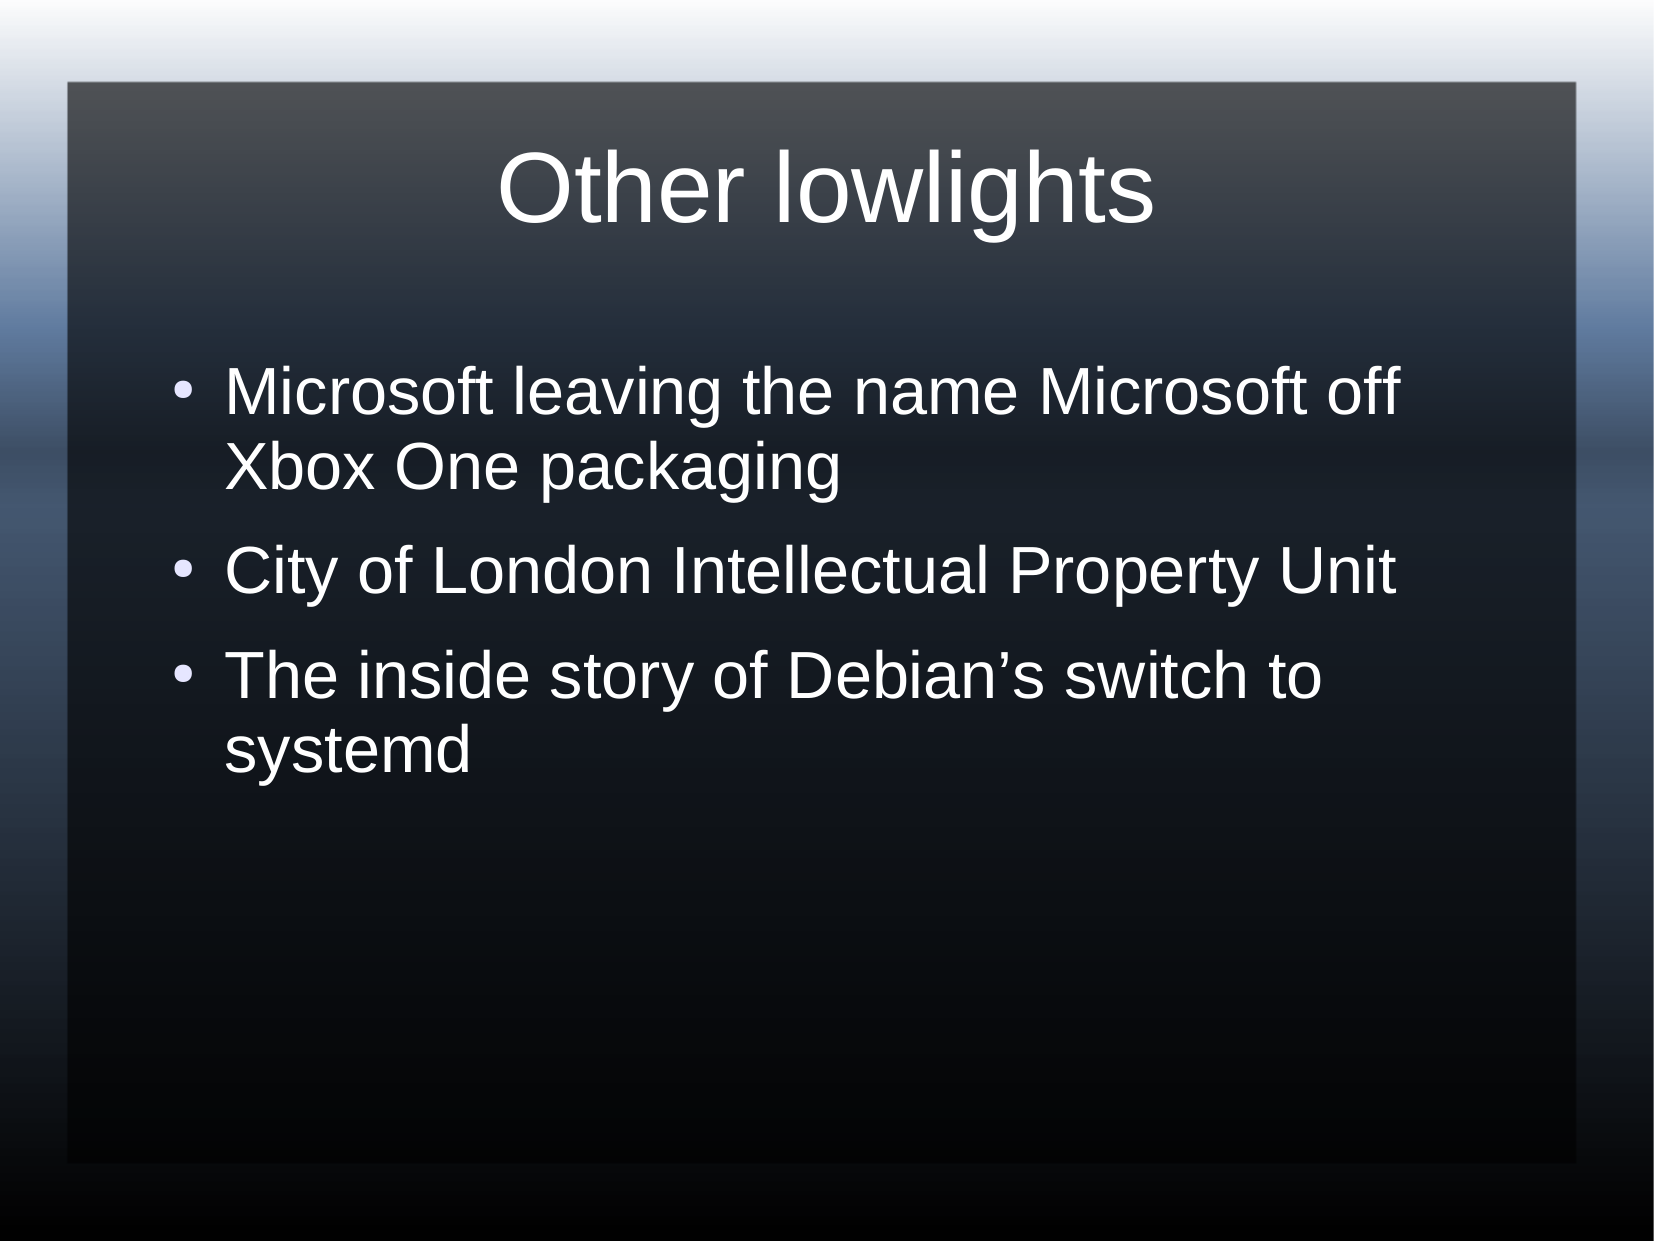

# Other lowlights
Microsoft leaving the name Microsoft off Xbox One packaging
City of London Intellectual Property Unit
The inside story of Debian’s switch to systemd